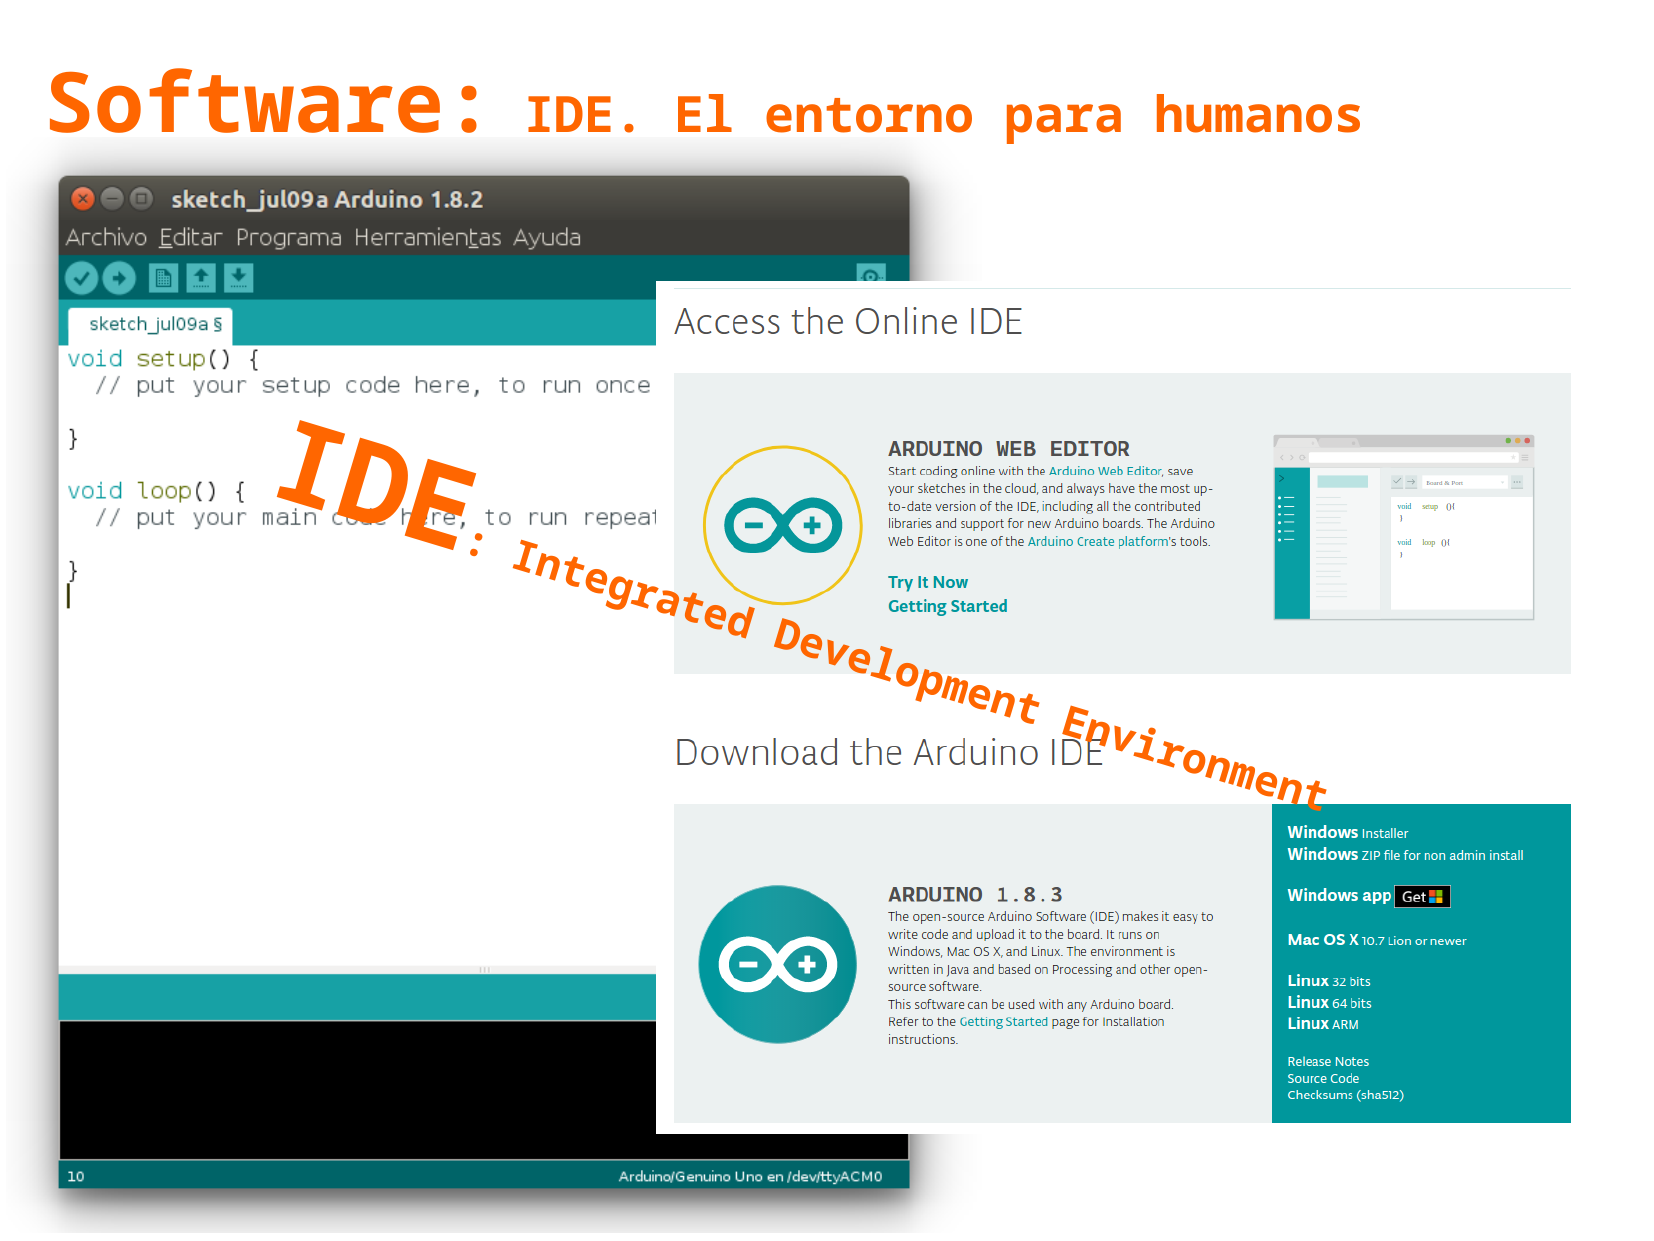

Software: IDE. El entorno para humanos
IDE: Integrated Development Environment